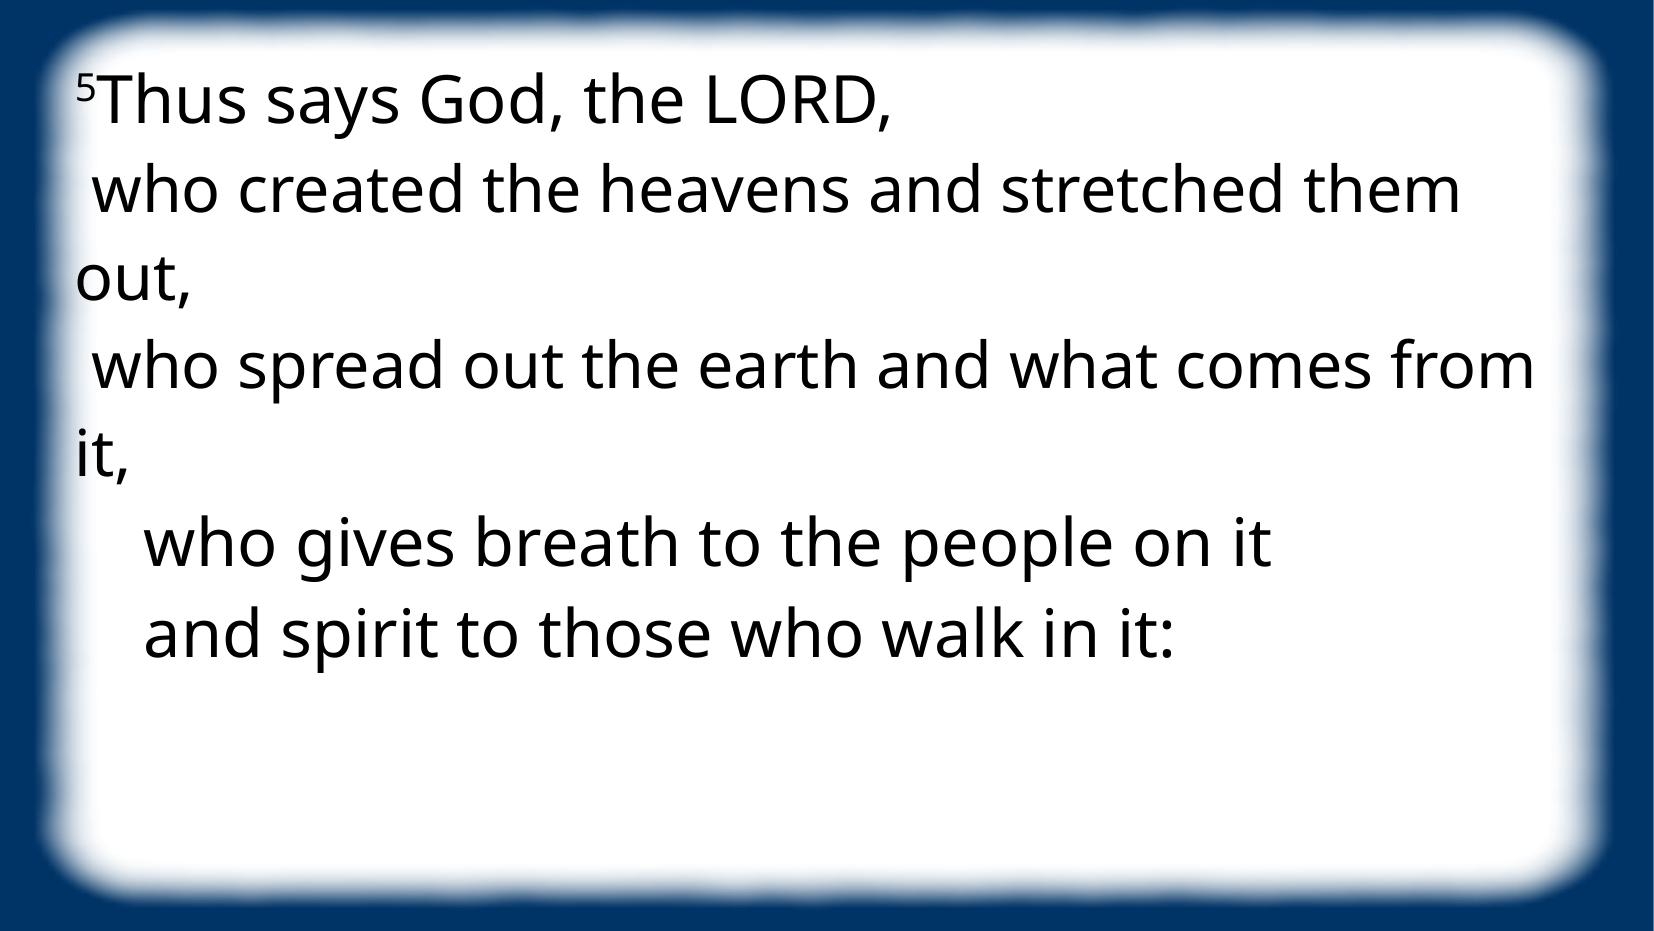

5Thus says God, the LORD,
 who created the heavens and stretched them out,
 who spread out the earth and what comes from it,
 who gives breath to the people on it
 and spirit to those who walk in it: